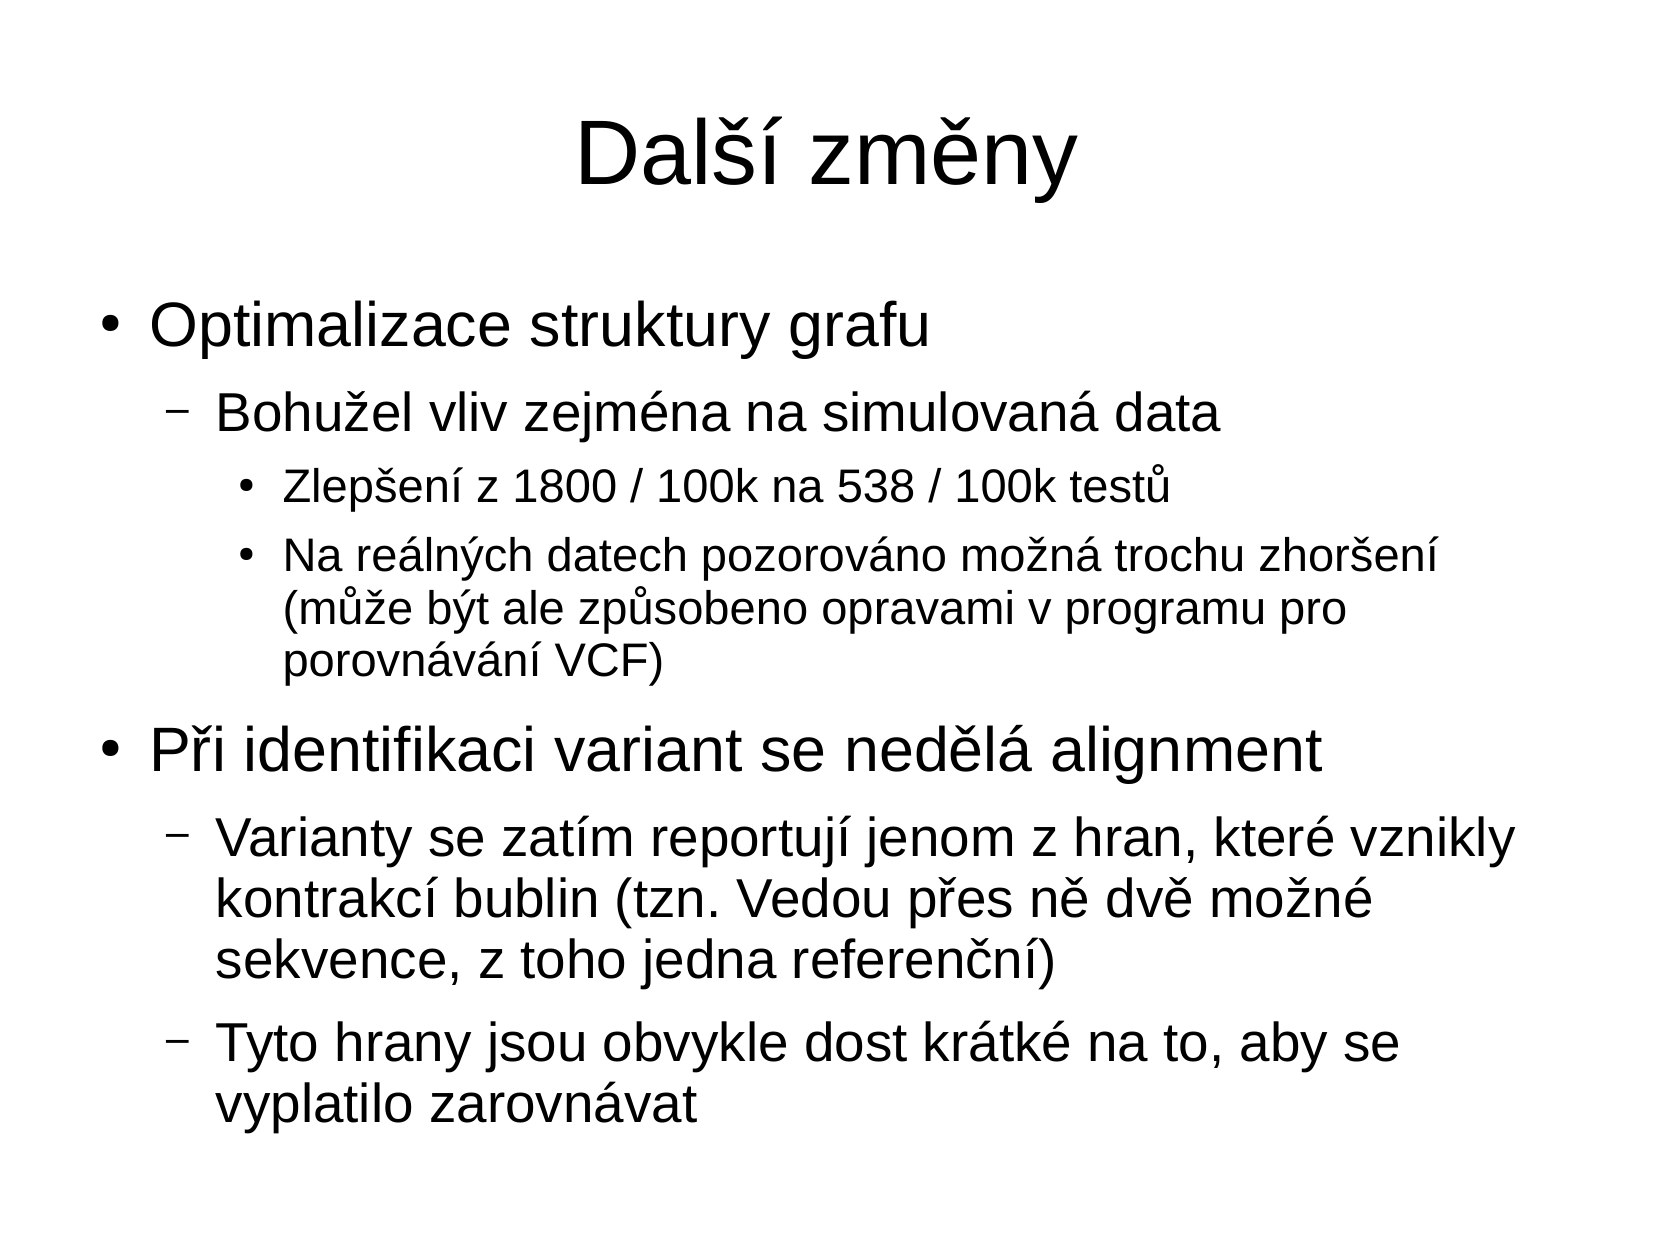

# Další změny
Optimalizace struktury grafu
Bohužel vliv zejména na simulovaná data
Zlepšení z 1800 / 100k na 538 / 100k testů
Na reálných datech pozorováno možná trochu zhoršení (může být ale způsobeno opravami v programu pro porovnávání VCF)
Při identifikaci variant se nedělá alignment
Varianty se zatím reportují jenom z hran, které vznikly kontrakcí bublin (tzn. Vedou přes ně dvě možné sekvence, z toho jedna referenční)
Tyto hrany jsou obvykle dost krátké na to, aby se vyplatilo zarovnávat